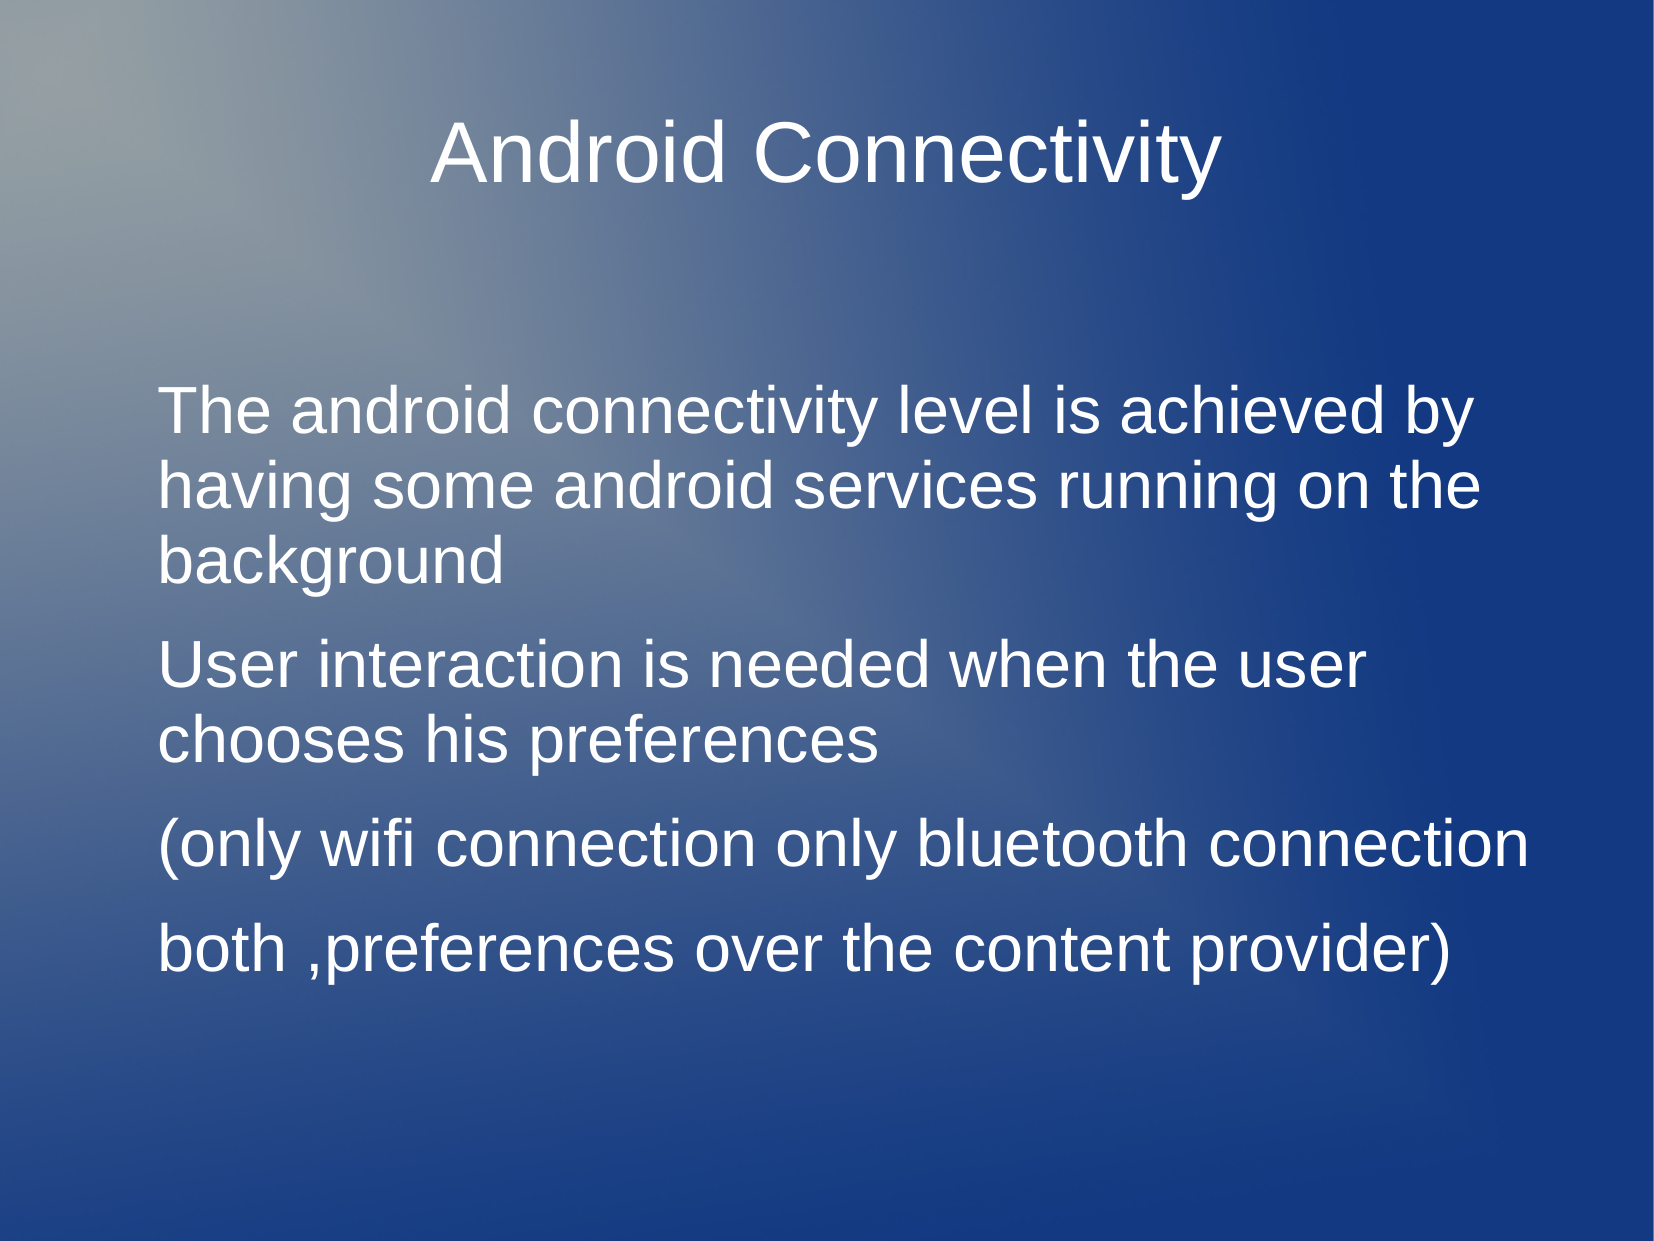

# Android Connectivity
The android connectivity level is achieved by having some android services running on the background
User interaction is needed when the user chooses his preferences
(only wifi connection only bluetooth connection
both ,preferences over the content provider)